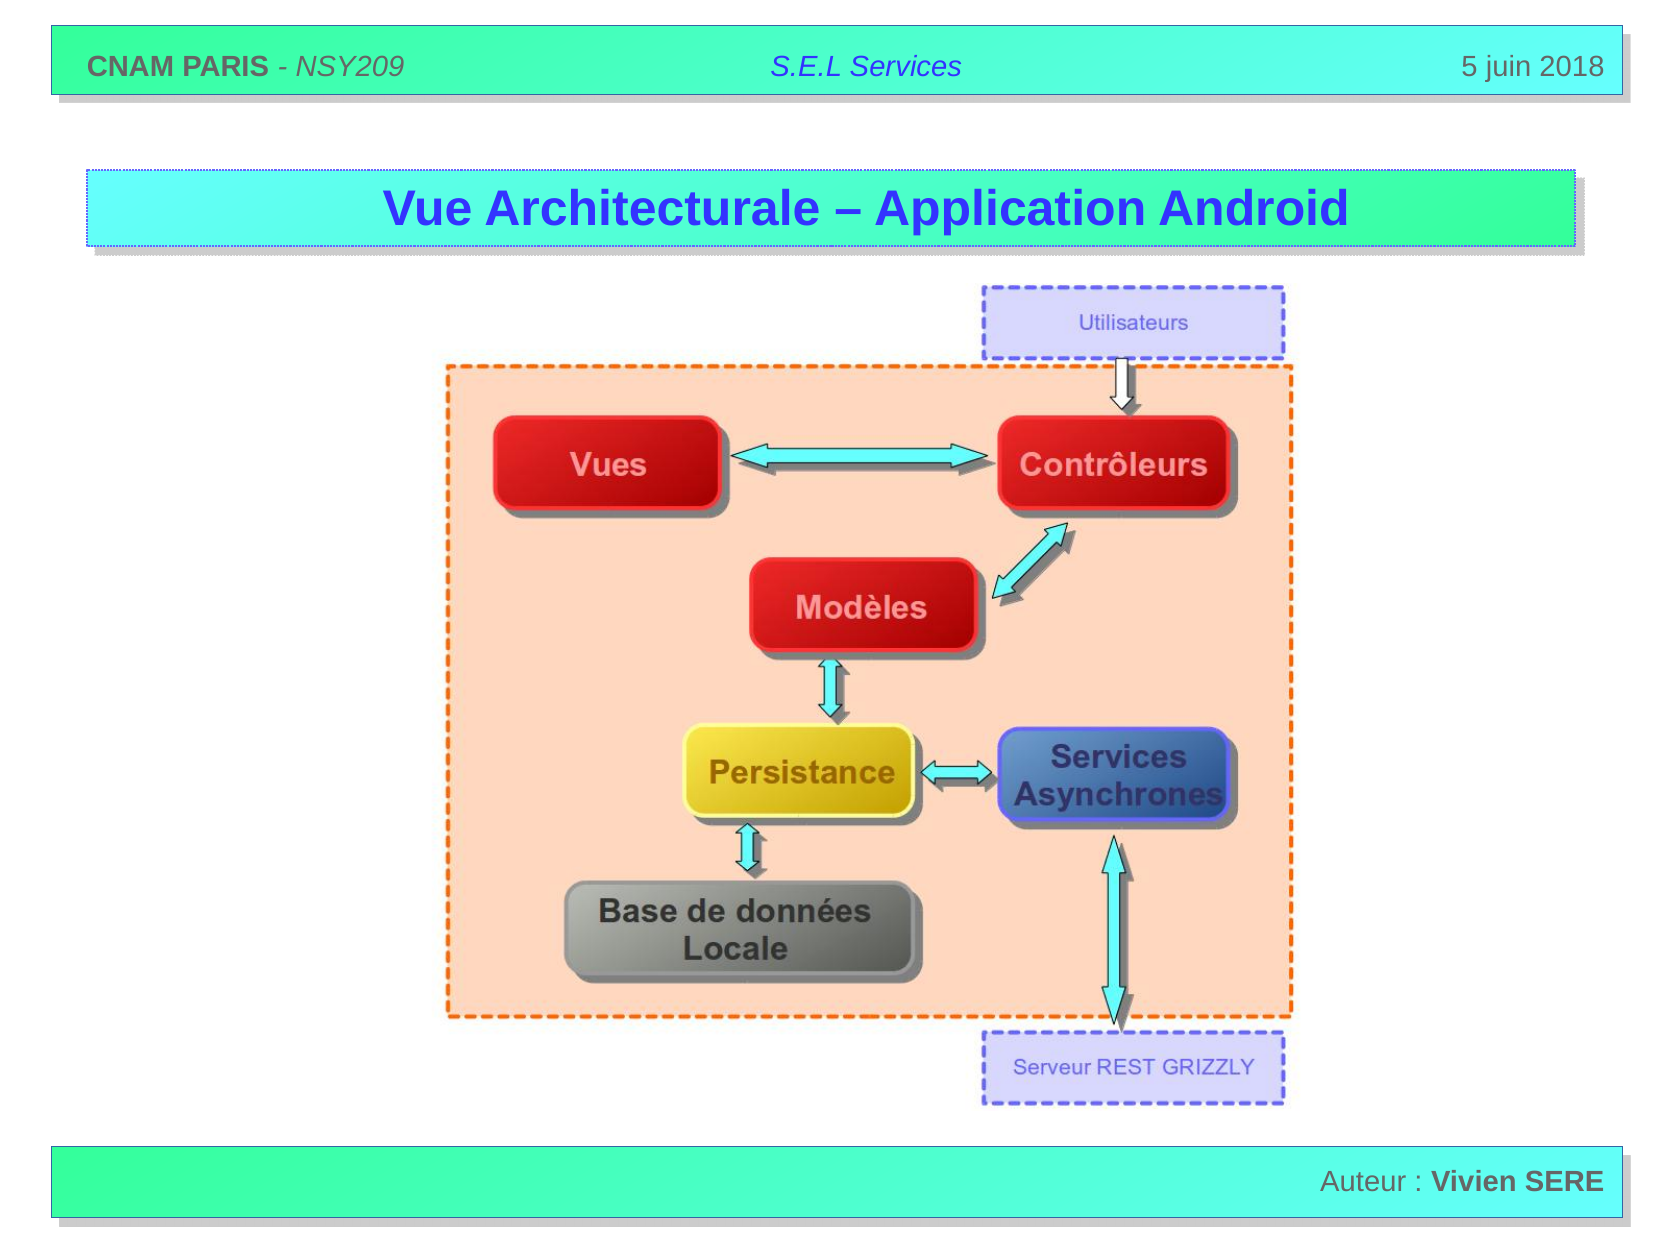

# CNAM PARIS - NSY209
S.E.L Services
5 juin 2018
Vue Architecturale – Application Android
Auteur : Vivien SERE